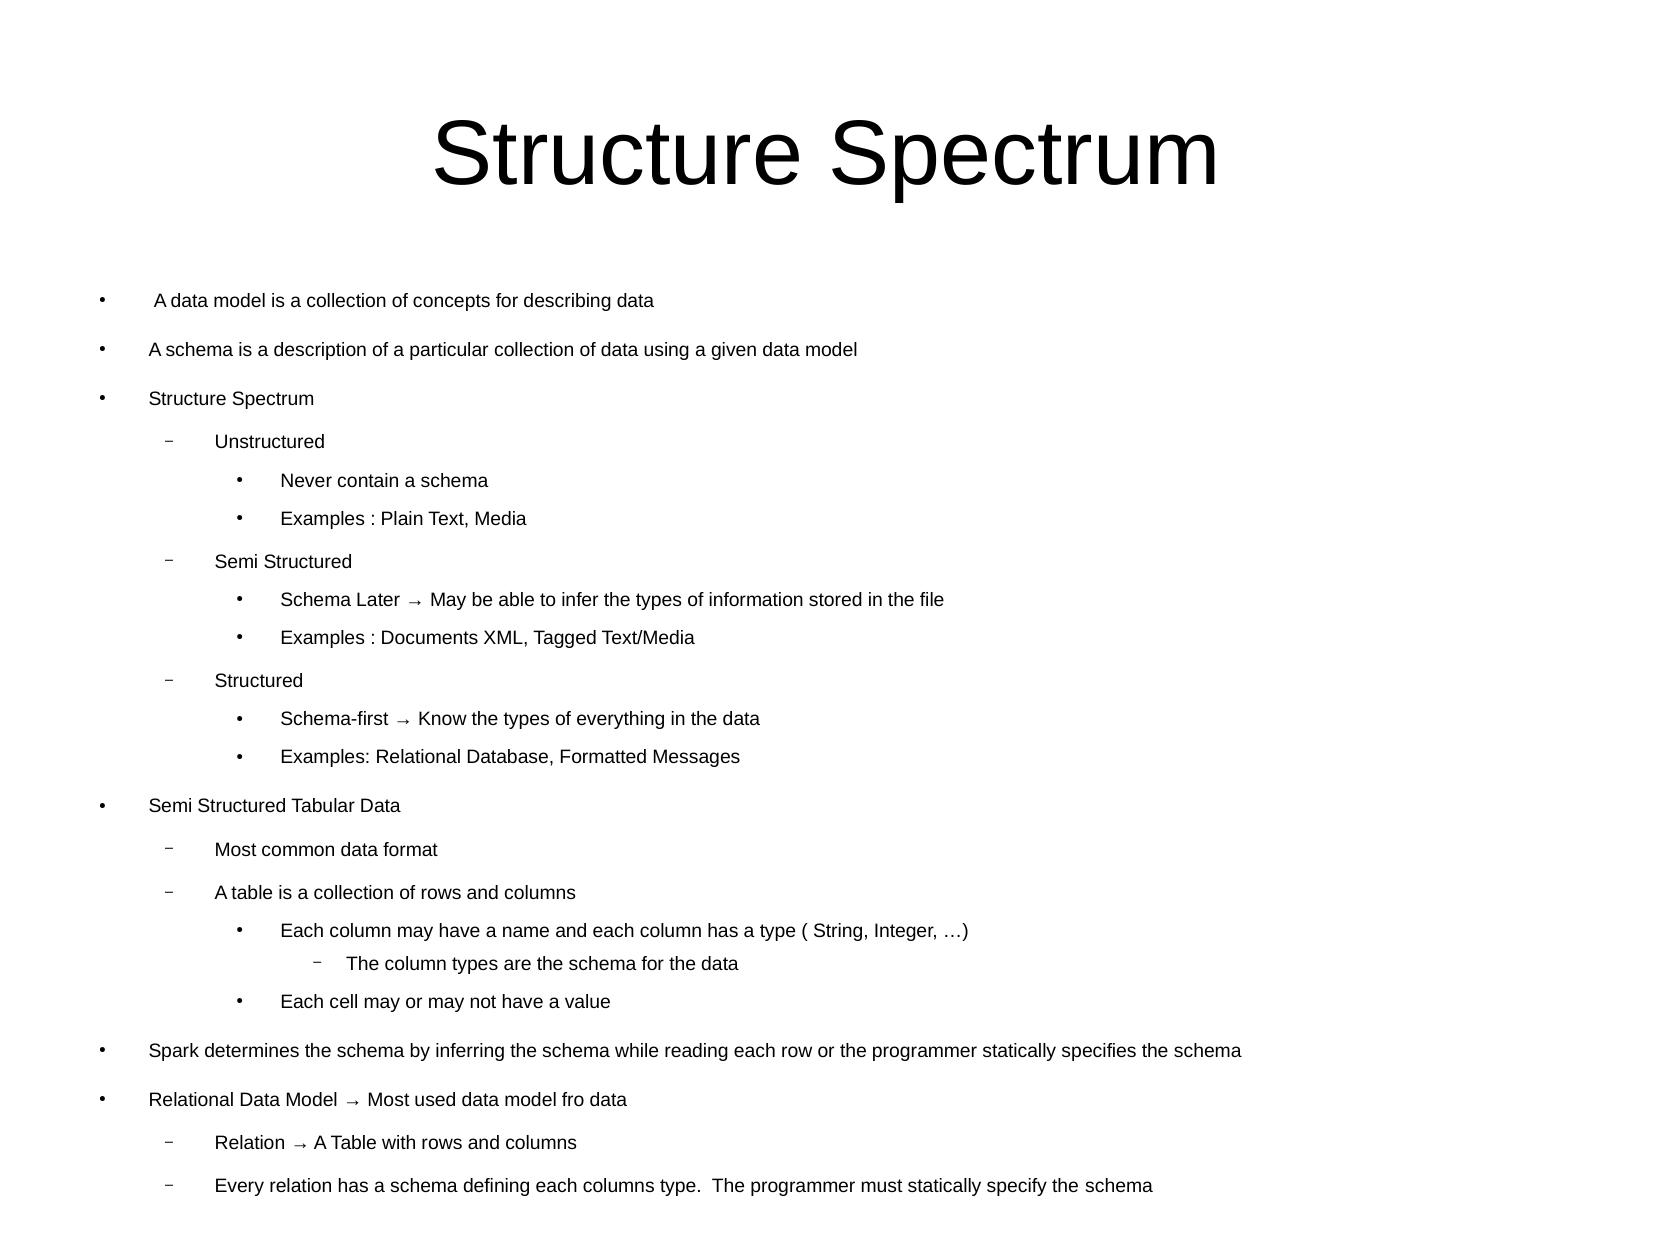

# Structure Spectrum
 A data model is a collection of concepts for describing data
A schema is a description of a particular collection of data using a given data model
Structure Spectrum
Unstructured
Never contain a schema
Examples : Plain Text, Media
Semi Structured
Schema Later → May be able to infer the types of information stored in the file
Examples : Documents XML, Tagged Text/Media
Structured
Schema-first → Know the types of everything in the data
Examples: Relational Database, Formatted Messages
Semi Structured Tabular Data
Most common data format
A table is a collection of rows and columns
Each column may have a name and each column has a type ( String, Integer, …)
The column types are the schema for the data
Each cell may or may not have a value
Spark determines the schema by inferring the schema while reading each row or the programmer statically specifies the schema
Relational Data Model → Most used data model fro data
Relation → A Table with rows and columns
Every relation has a schema defining each columns type. The programmer must statically specify the schema